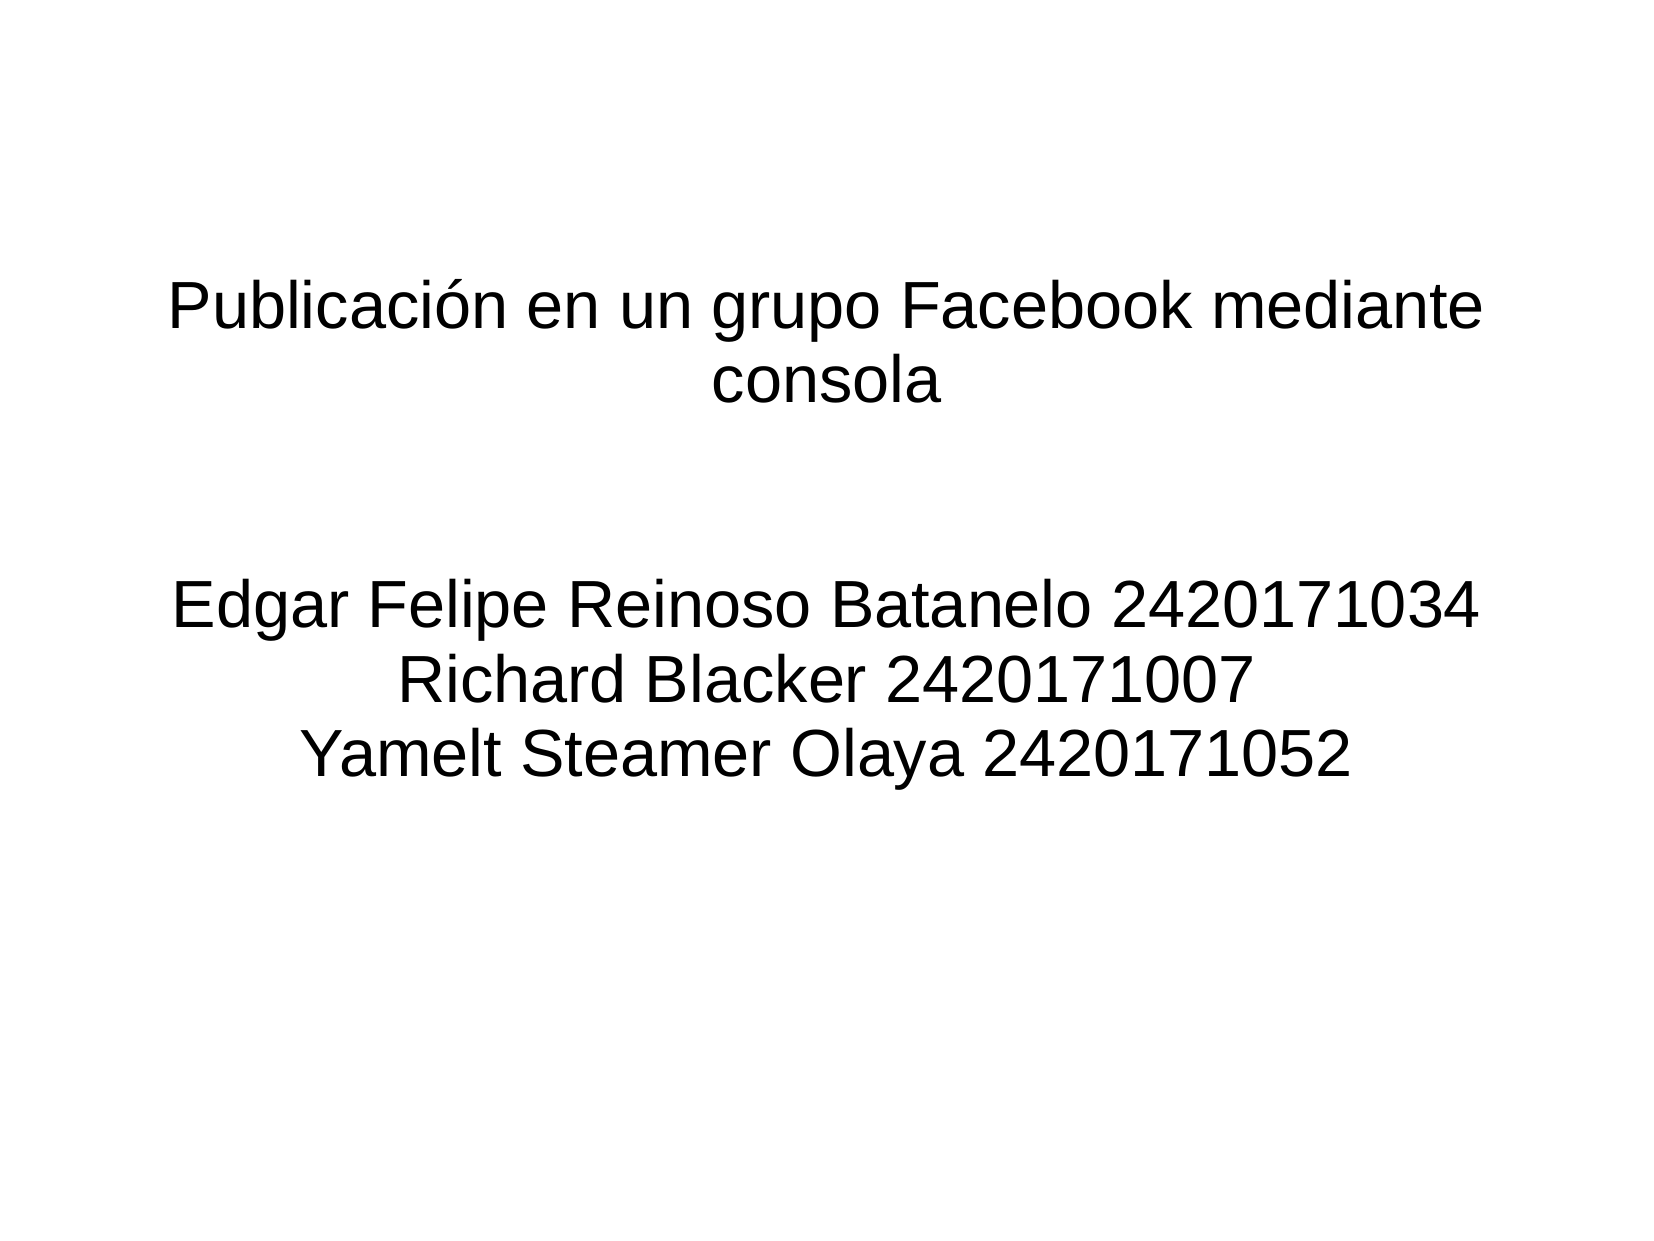

# Publicación en un grupo Facebook mediante consola
Edgar Felipe Reinoso Batanelo 2420171034
Richard Blacker 2420171007
Yamelt Steamer Olaya 2420171052